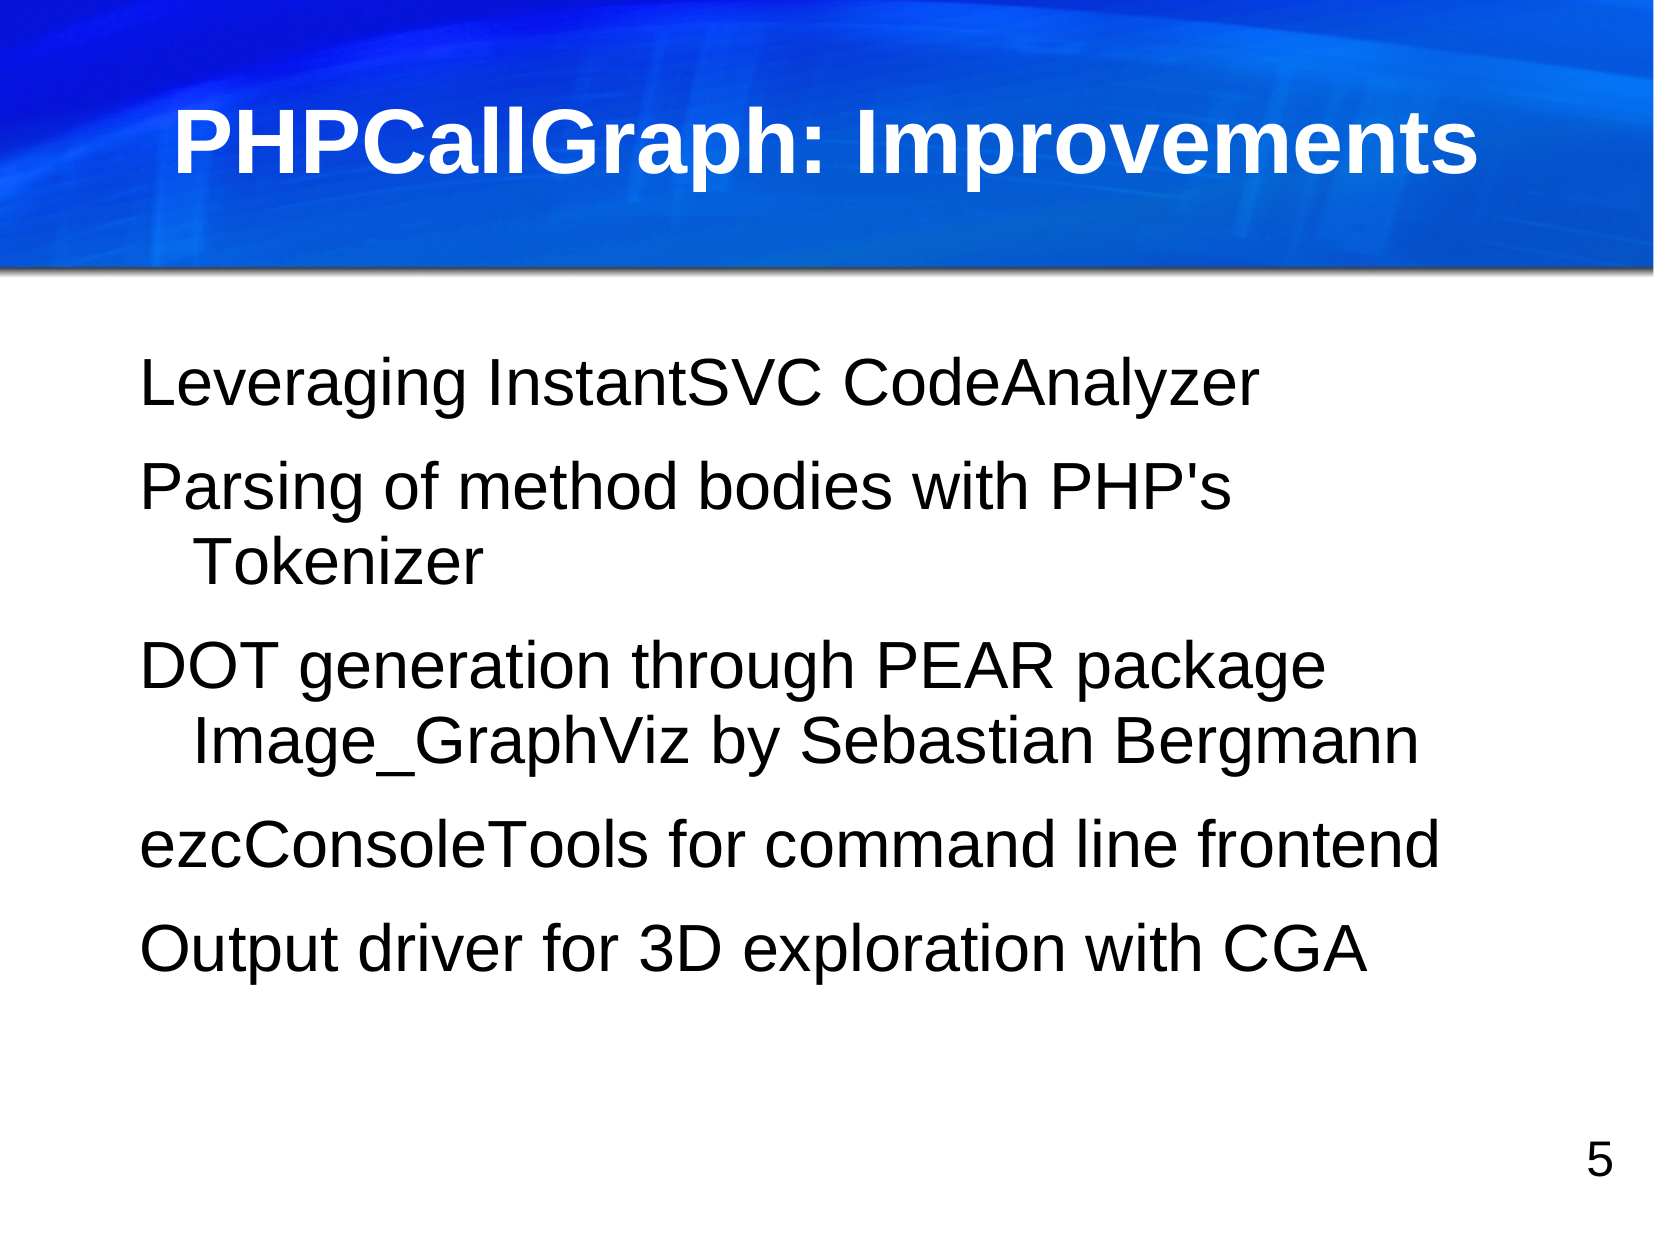

# PHPCallGraph: Improvements
Leveraging InstantSVC CodeAnalyzer
Parsing of method bodies with PHP's Tokenizer
DOT generation through PEAR package Image_GraphViz by Sebastian Bergmann
ezcConsoleTools for command line frontend
Output driver for 3D exploration with CGA